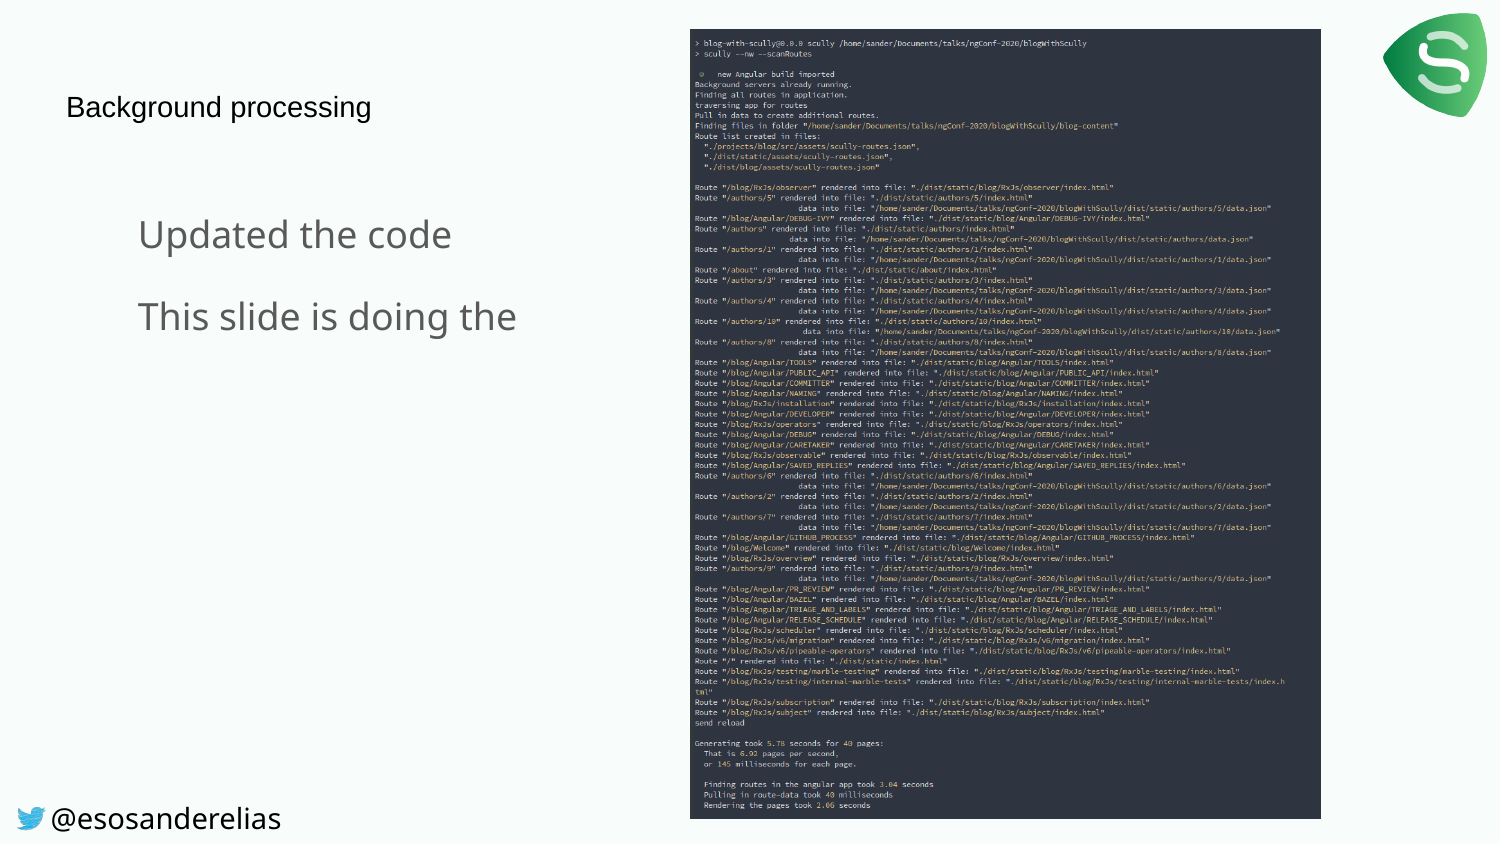

# Background processing
Updated the code
This slide is doing the